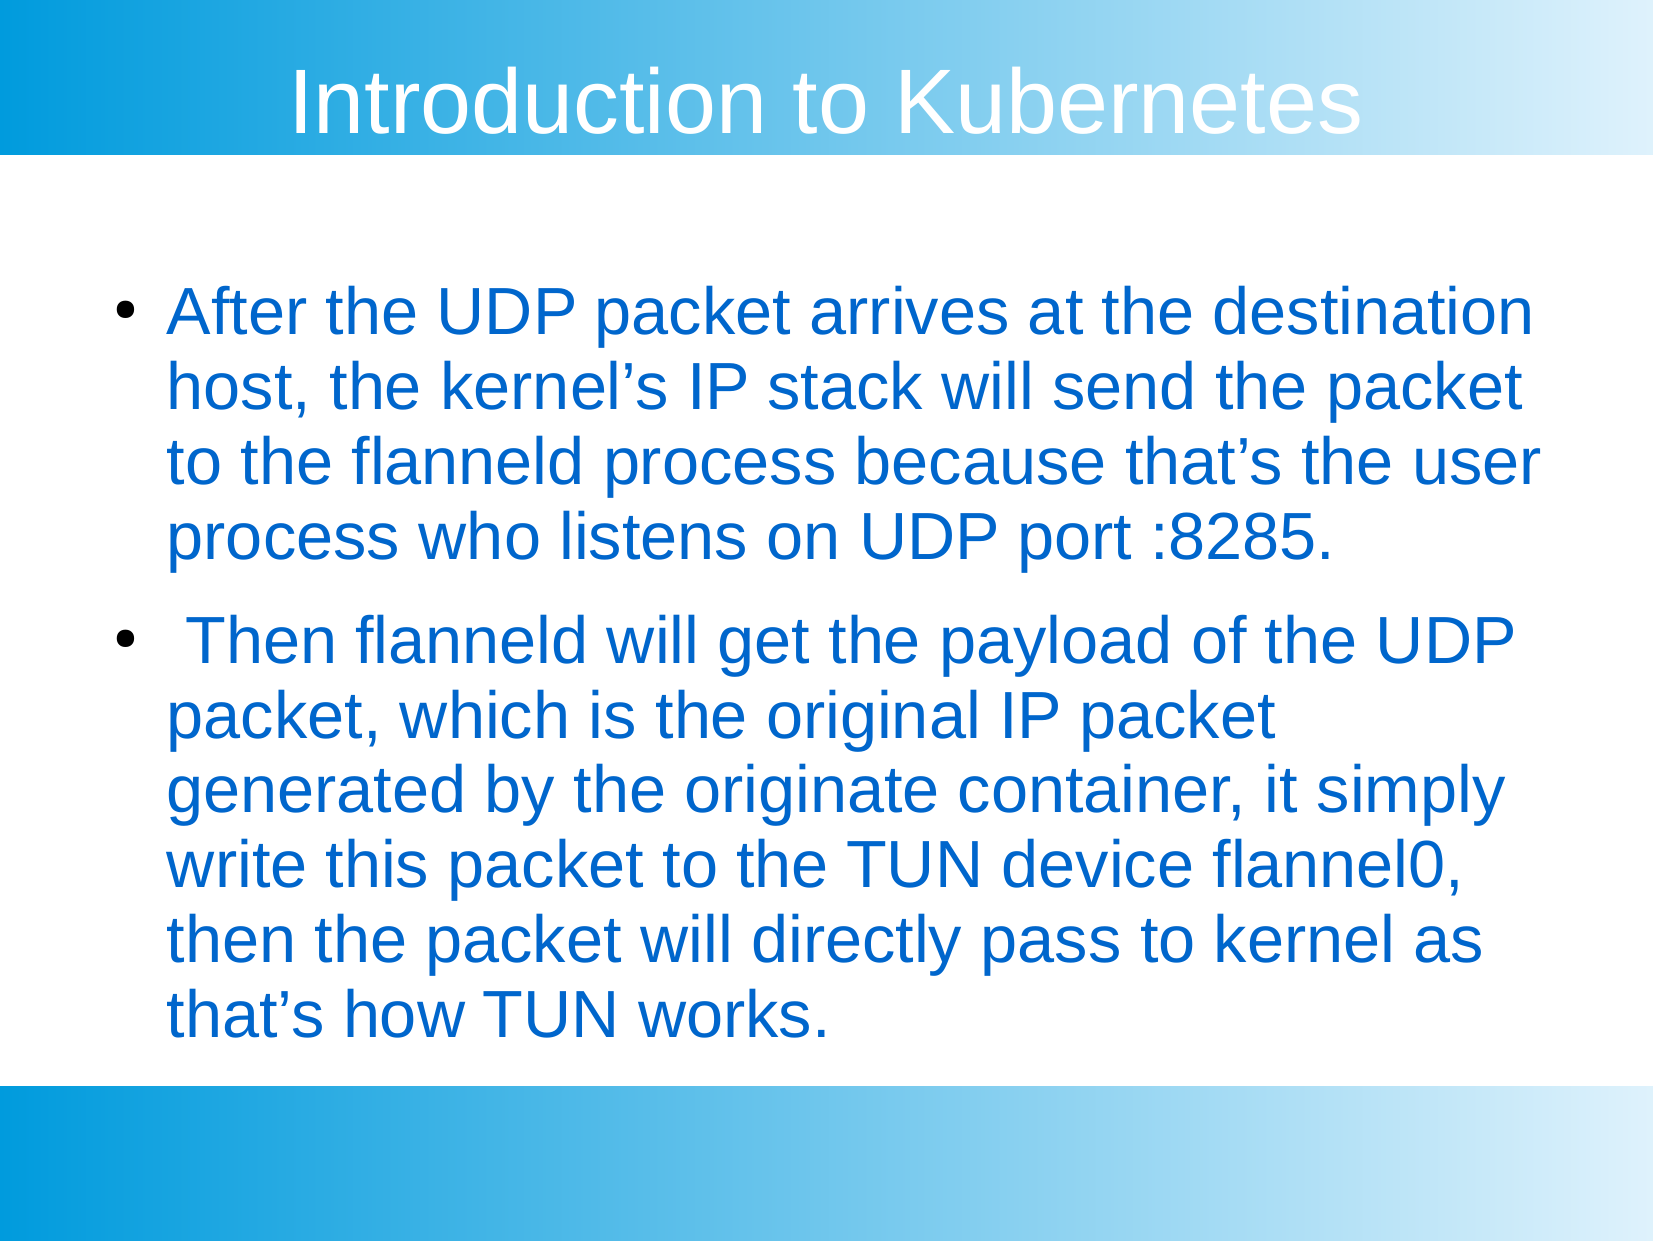

# Introduction to Kubernetes
After the UDP packet arrives at the destination host, the kernel’s IP stack will send the packet to the flanneld process because that’s the user process who listens on UDP port :8285.
 Then flanneld will get the payload of the UDP packet, which is the original IP packet generated by the originate container, it simply write this packet to the TUN device flannel0, then the packet will directly pass to kernel as that’s how TUN works.